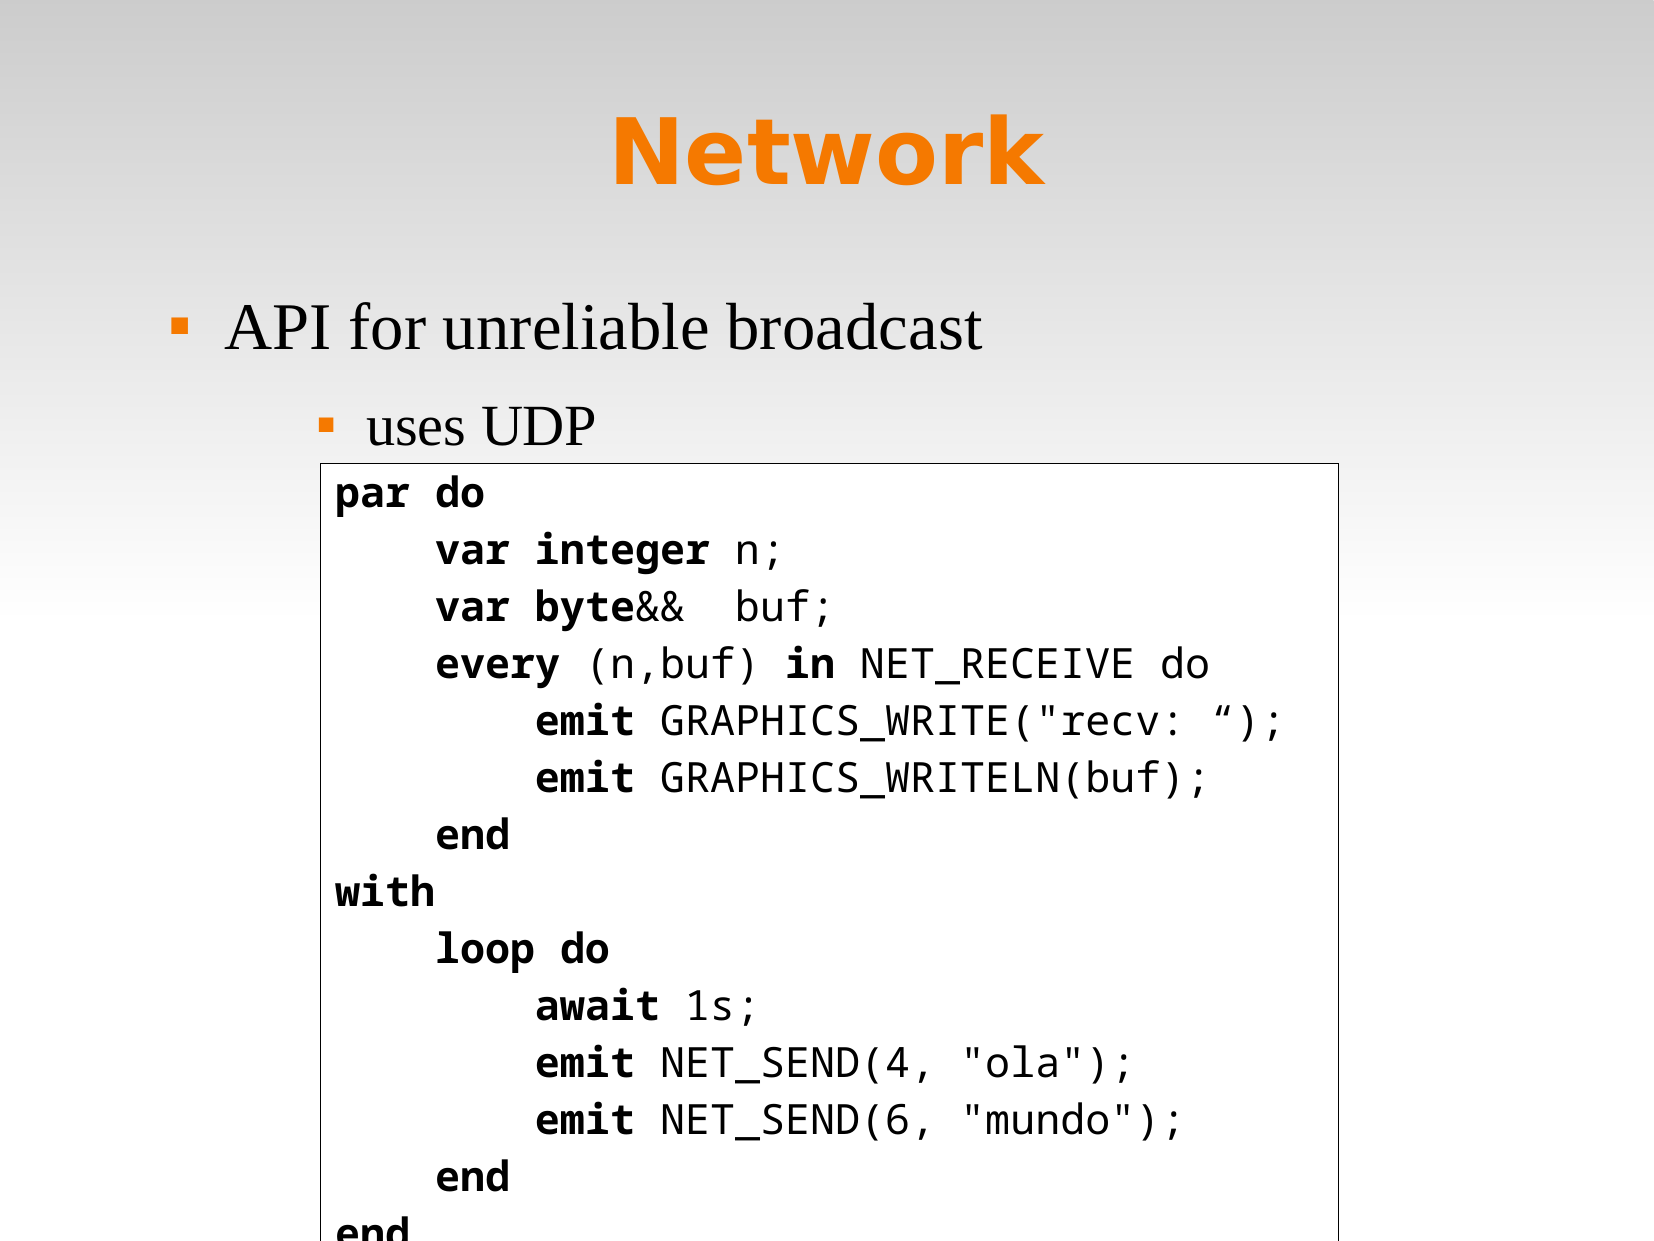

# Network
API for unreliable broadcast
uses UDP
par do
 var integer n;
 var byte&& buf;
 every (n,buf) in NET_RECEIVE do
 emit GRAPHICS_WRITE("recv: “);
 emit GRAPHICS_WRITELN(buf);
 end
with
 loop do
 await 1s;
 emit NET_SEND(4, "ola");
 emit NET_SEND(6, "mundo");
 end
end